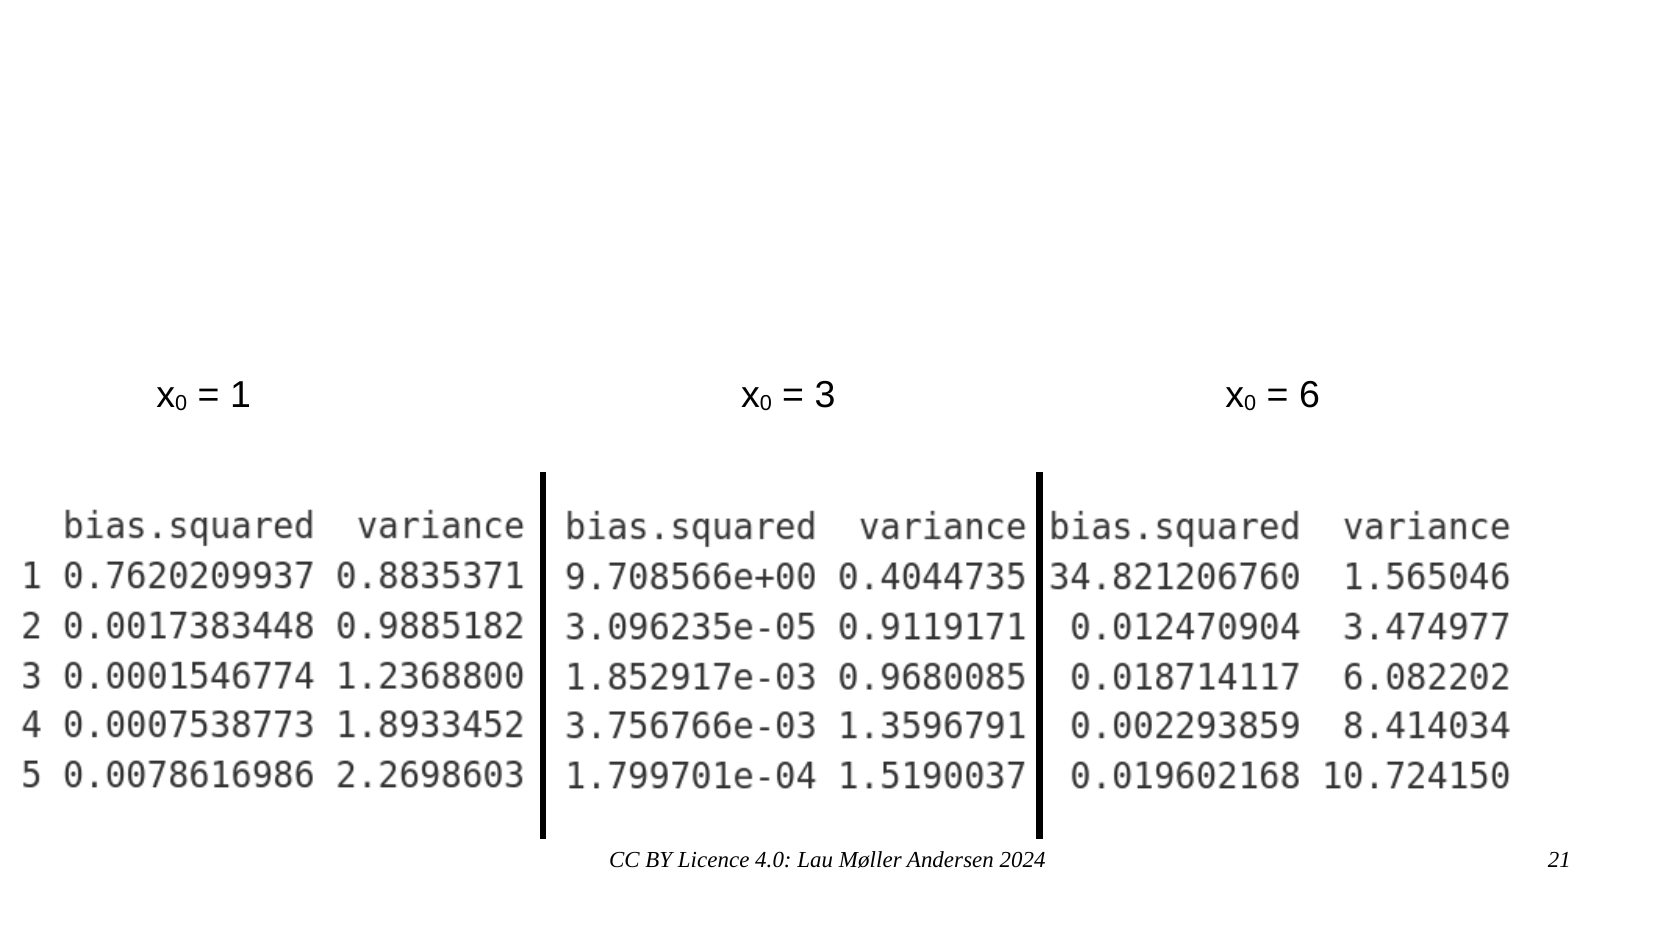

x0 = 1
x0 = 3
x0 = 6
CC BY Licence 4.0: Lau Møller Andersen 2024
21